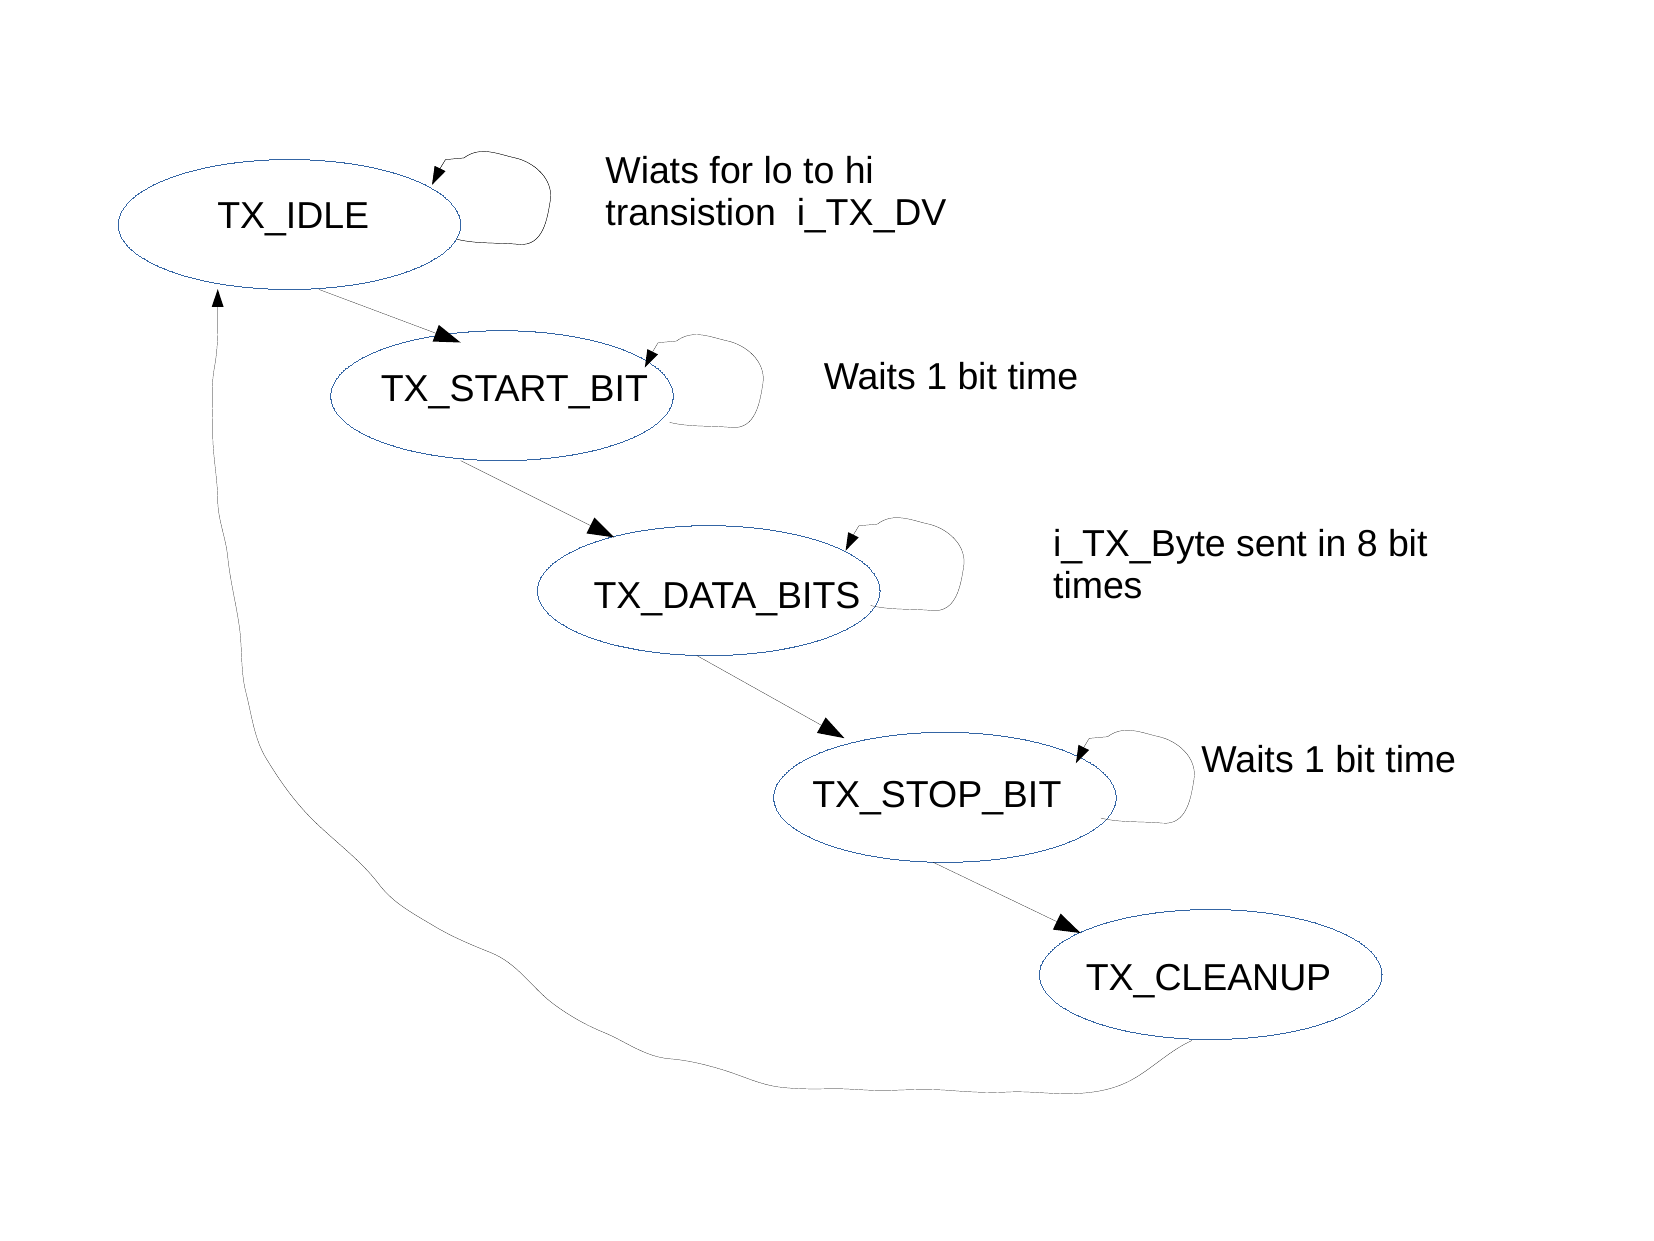

Wiats for lo to hi transistion i_TX_DV
TX_IDLE
Waits 1 bit time
TX_START_BIT
i_TX_Byte sent in 8 bit times
TX_DATA_BITS
Waits 1 bit time
TX_STOP_BIT
TX_CLEANUP